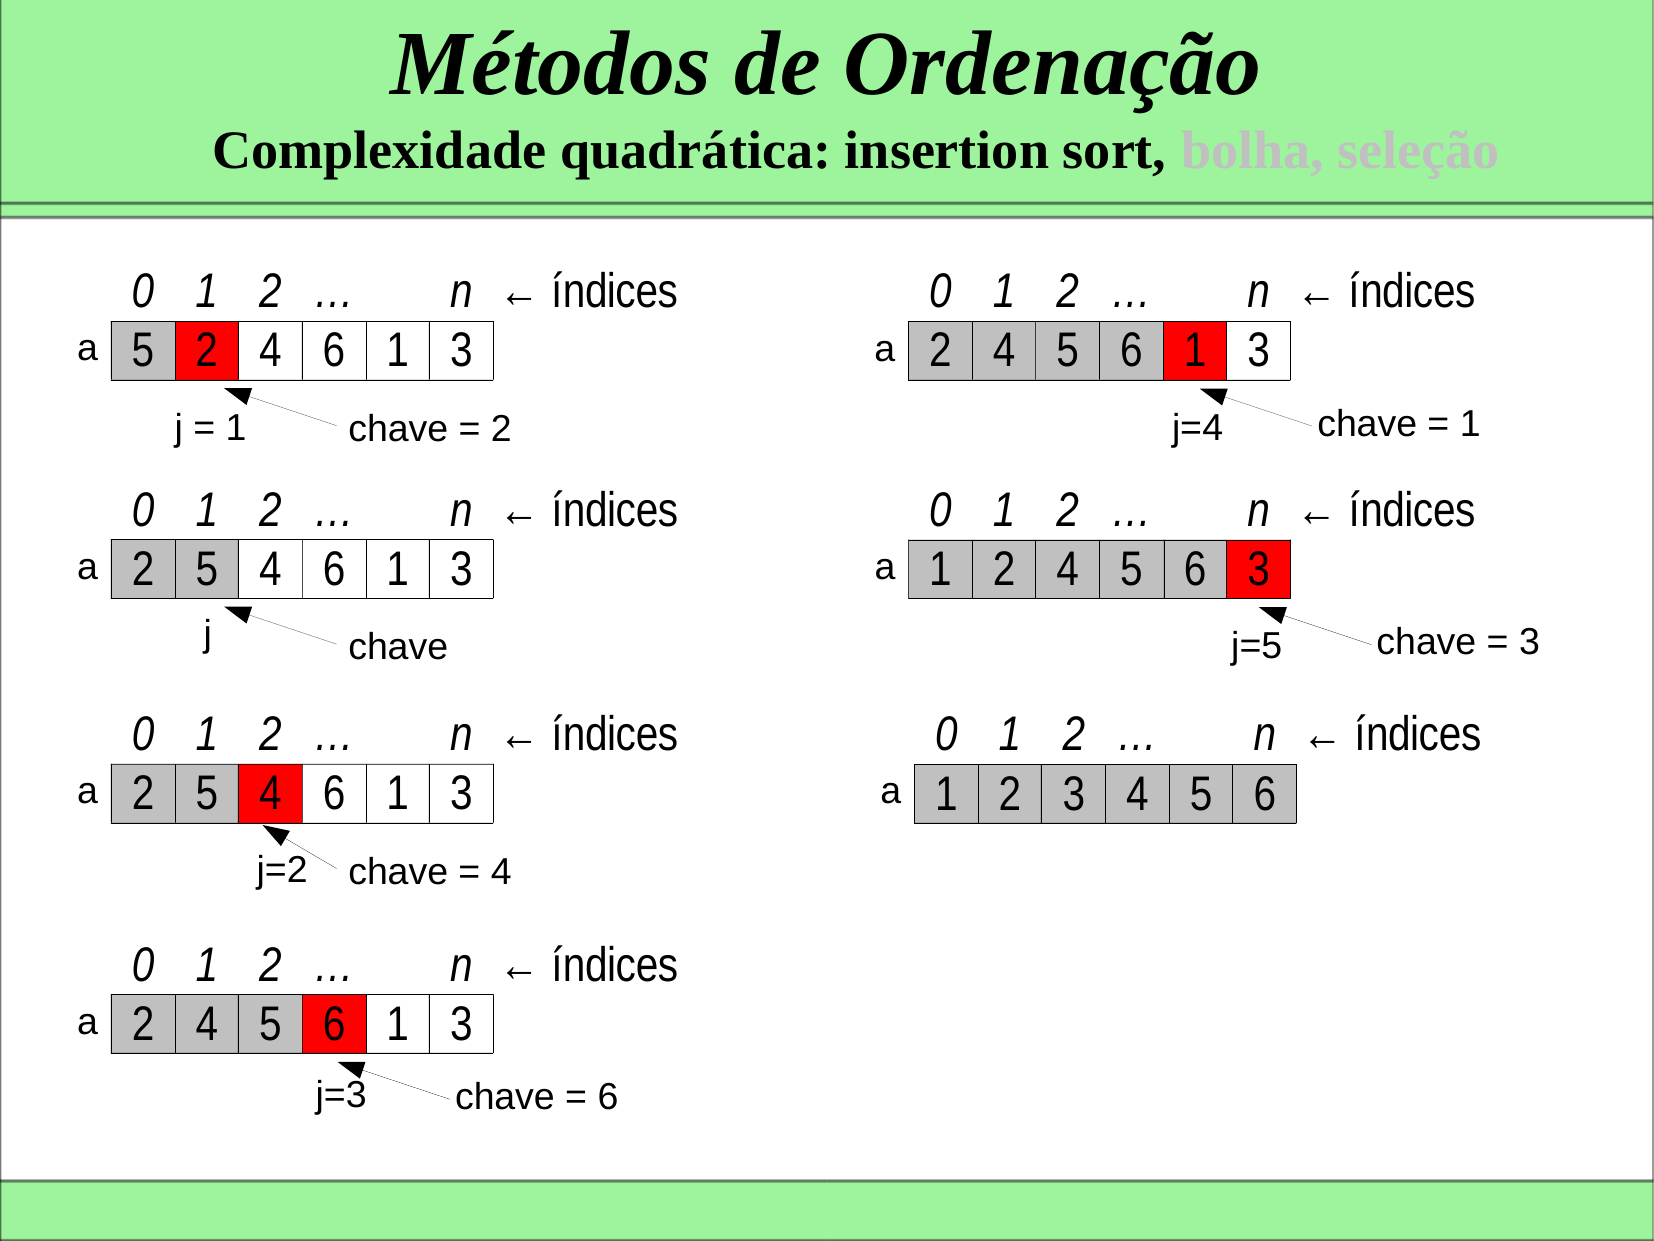

# Métodos de Ordenação
Complexidade quadrática: insertion sort, bolha, seleção
a
a
chave = 1
j = 1
j=4
chave = 2
a
a
j
chave = 3
j=5
chave
a
a
j=2
chave = 4
a
j=3
chave = 6